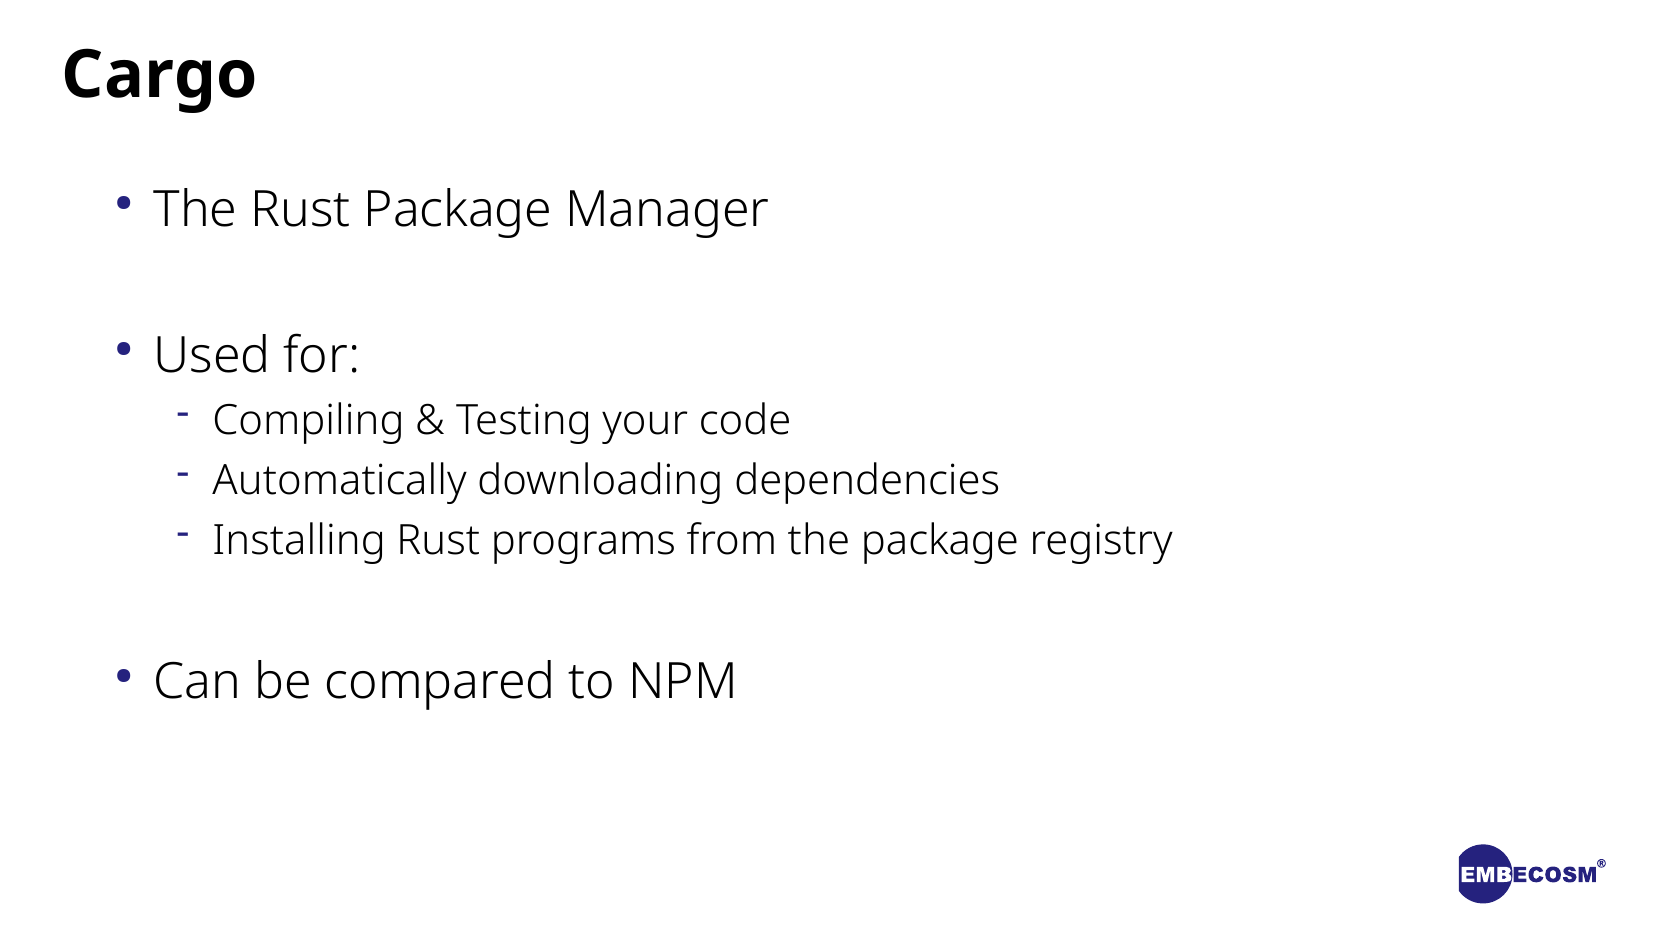

# Cargo
The Rust Package Manager
Used for:
Compiling & Testing your code
Automatically downloading dependencies
Installing Rust programs from the package registry
Can be compared to NPM